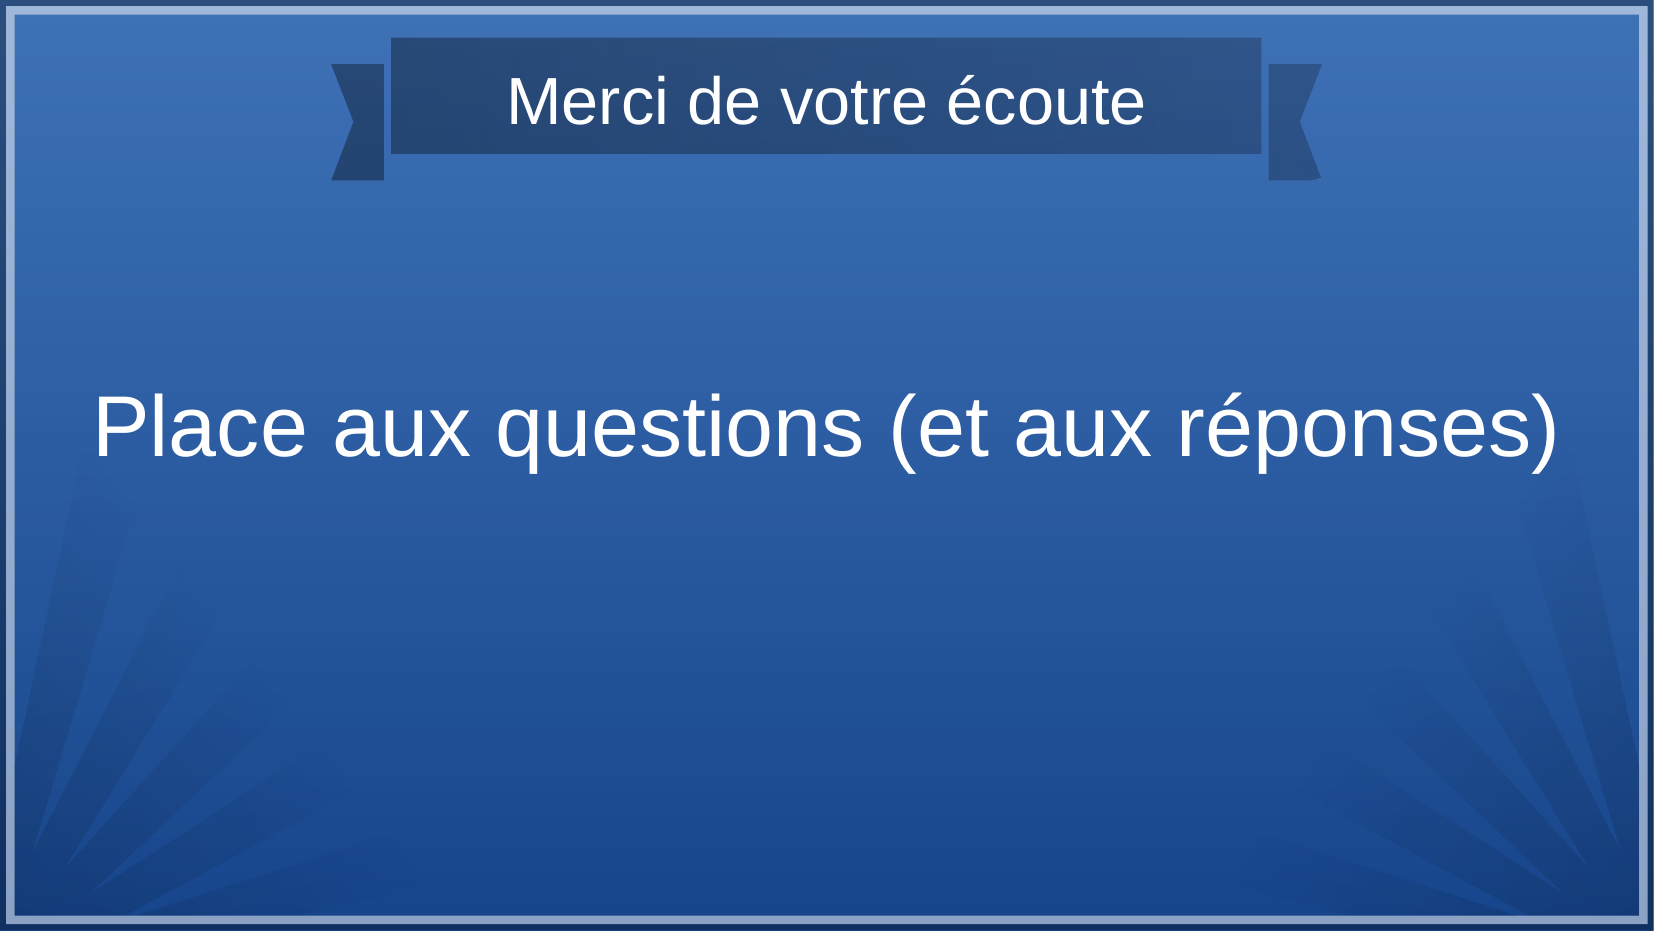

Merci de votre écoute
Place aux questions (et aux réponses)